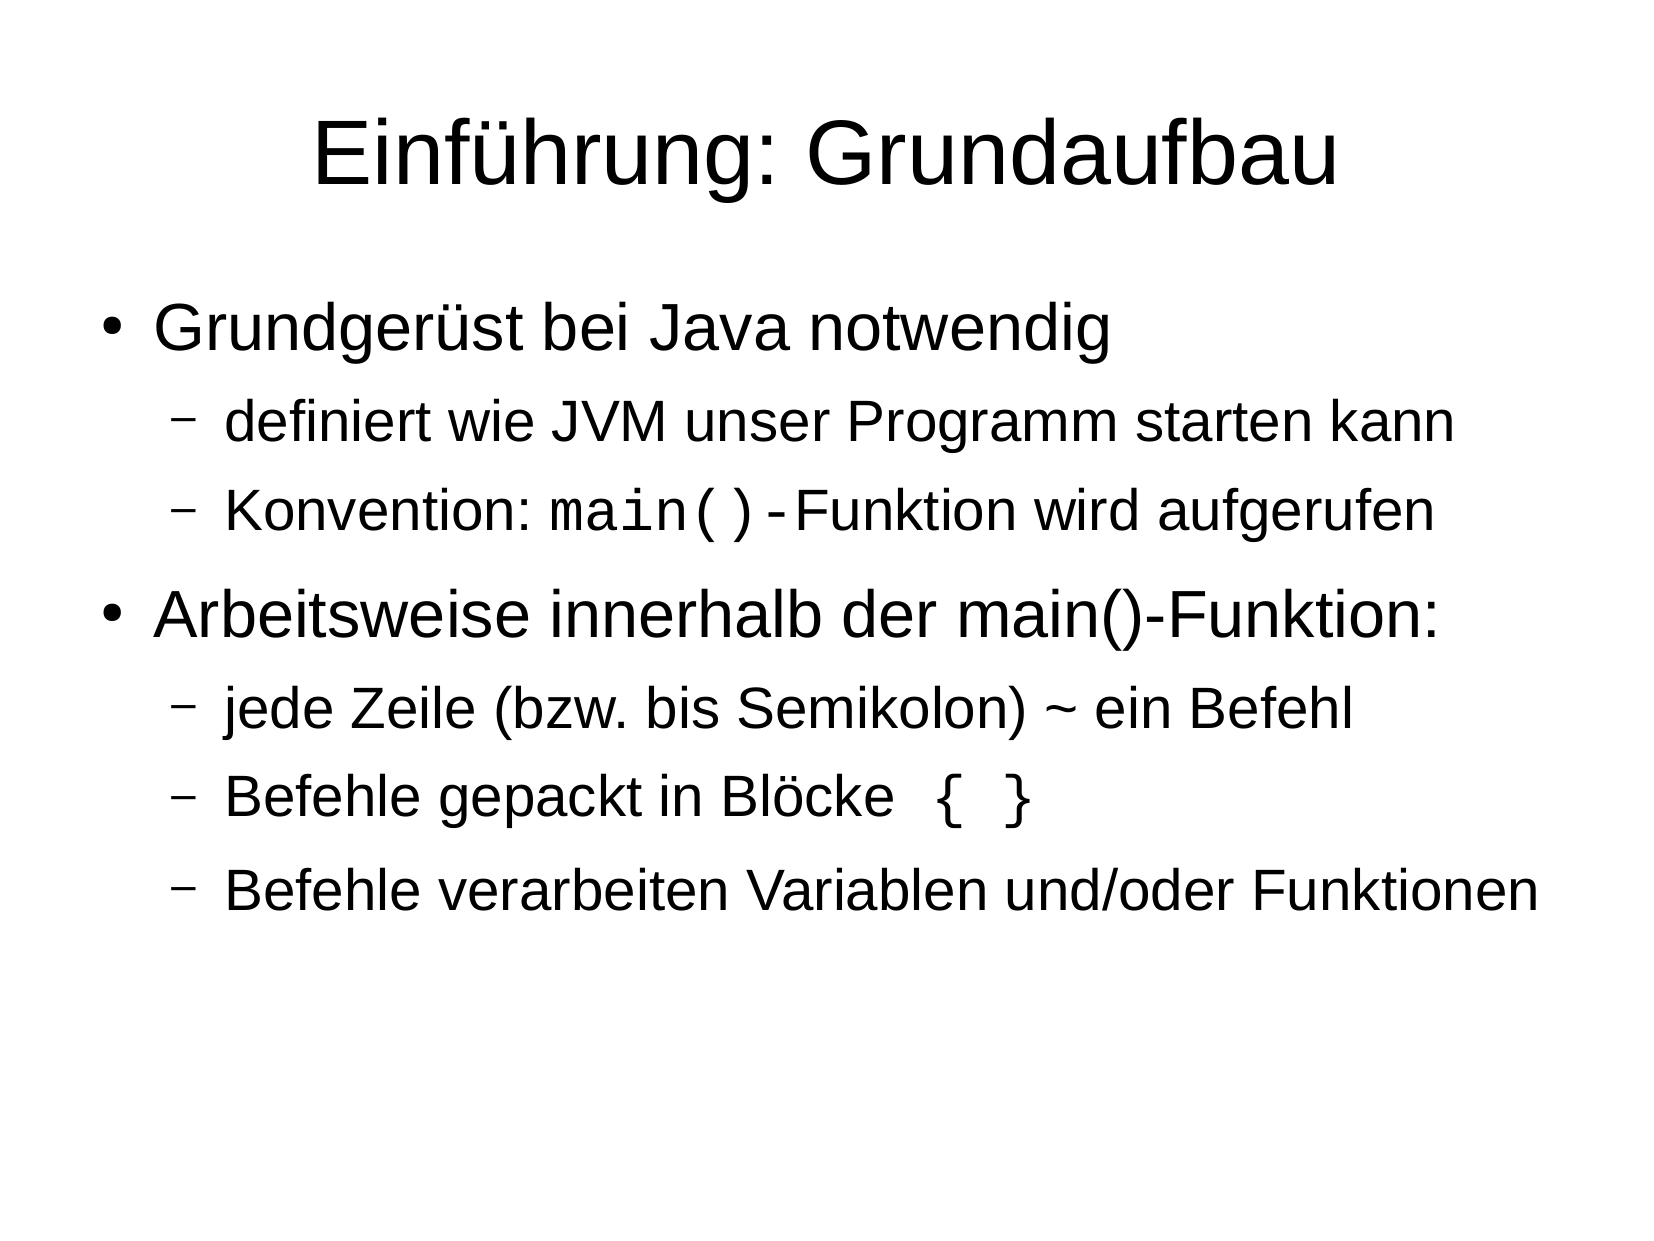

# Einführung: Grundaufbau
Grundgerüst bei Java notwendig
definiert wie JVM unser Programm starten kann
Konvention: main()-Funktion wird aufgerufen
Arbeitsweise innerhalb der main()-Funktion:
jede Zeile (bzw. bis Semikolon) ~ ein Befehl
Befehle gepackt in Blöcke { }
Befehle verarbeiten Variablen und/oder Funktionen